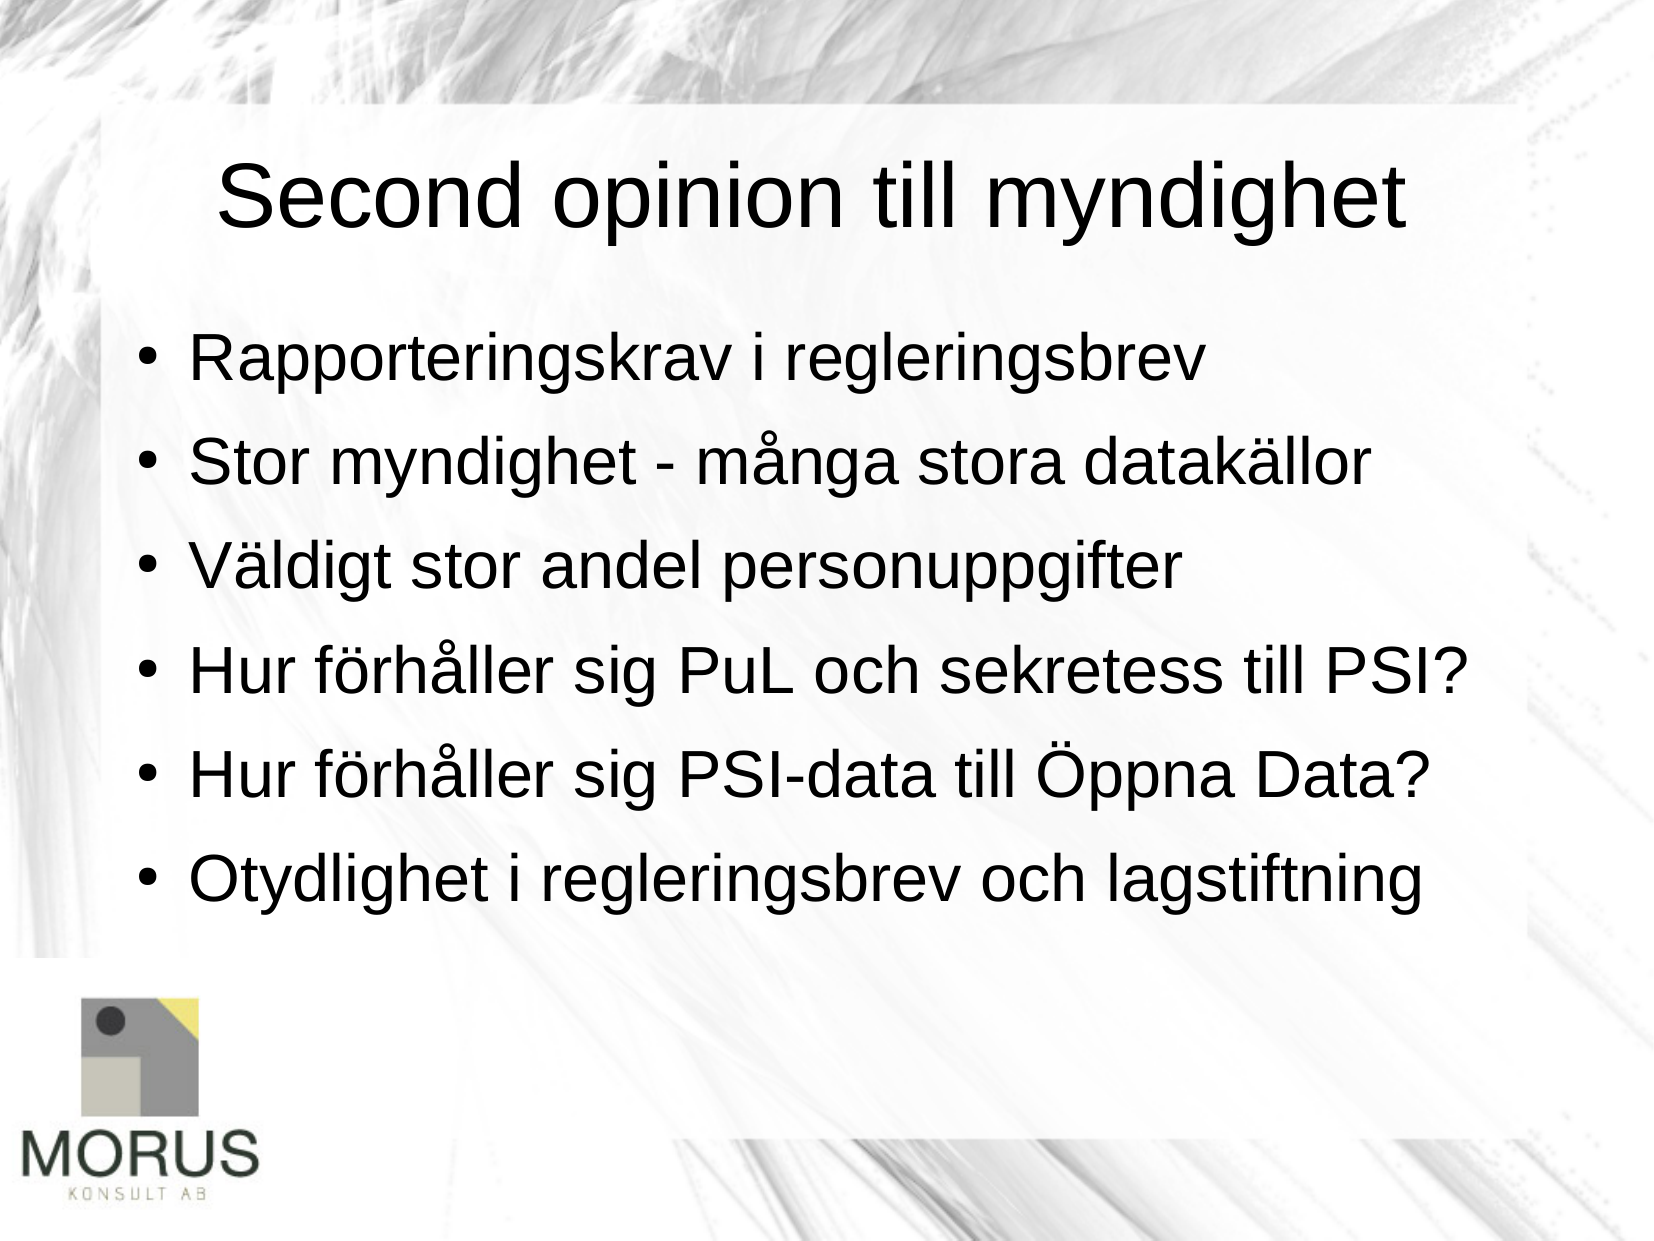

# Second opinion till myndighet
Rapporteringskrav i regleringsbrev
Stor myndighet - många stora datakällor
Väldigt stor andel personuppgifter
Hur förhåller sig PuL och sekretess till PSI?
Hur förhåller sig PSI-data till Öppna Data?
Otydlighet i regleringsbrev och lagstiftning